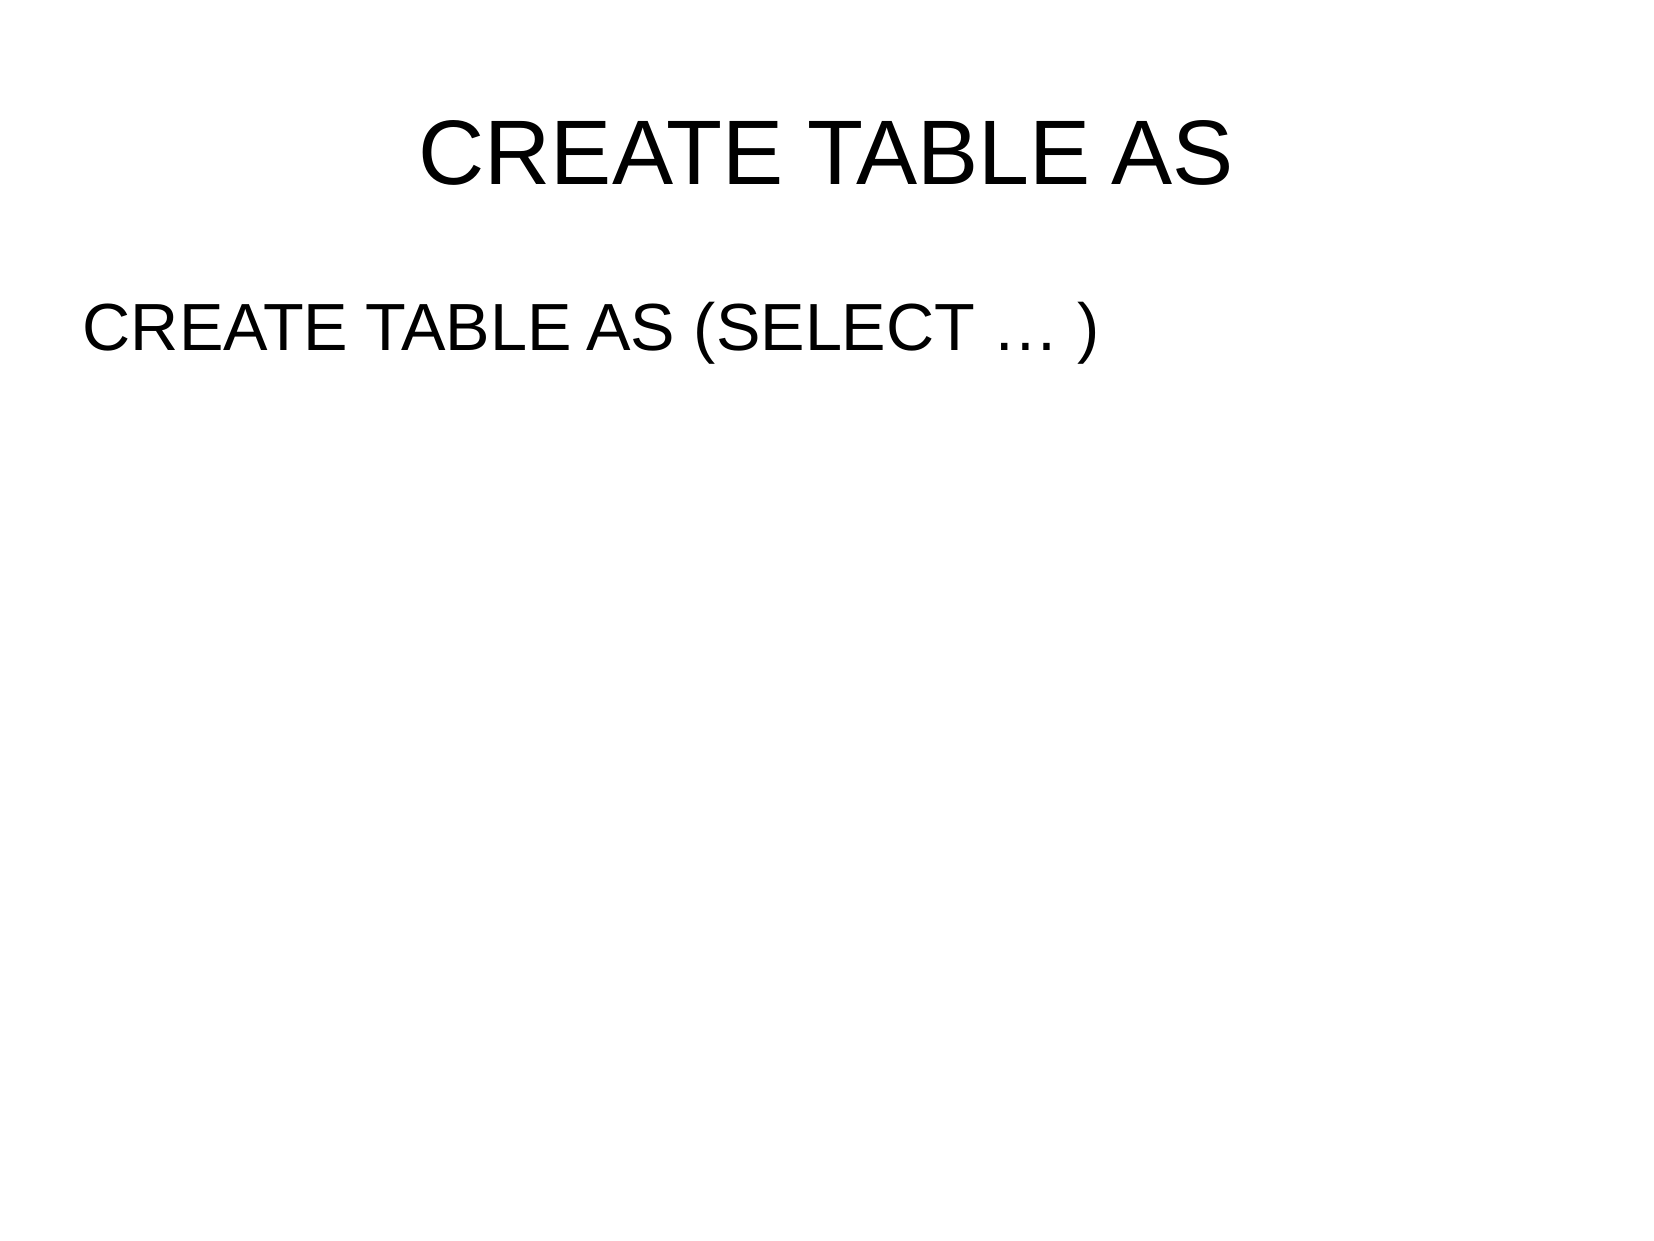

# CREATE TABLE AS
CREATE TABLE AS (SELECT … )